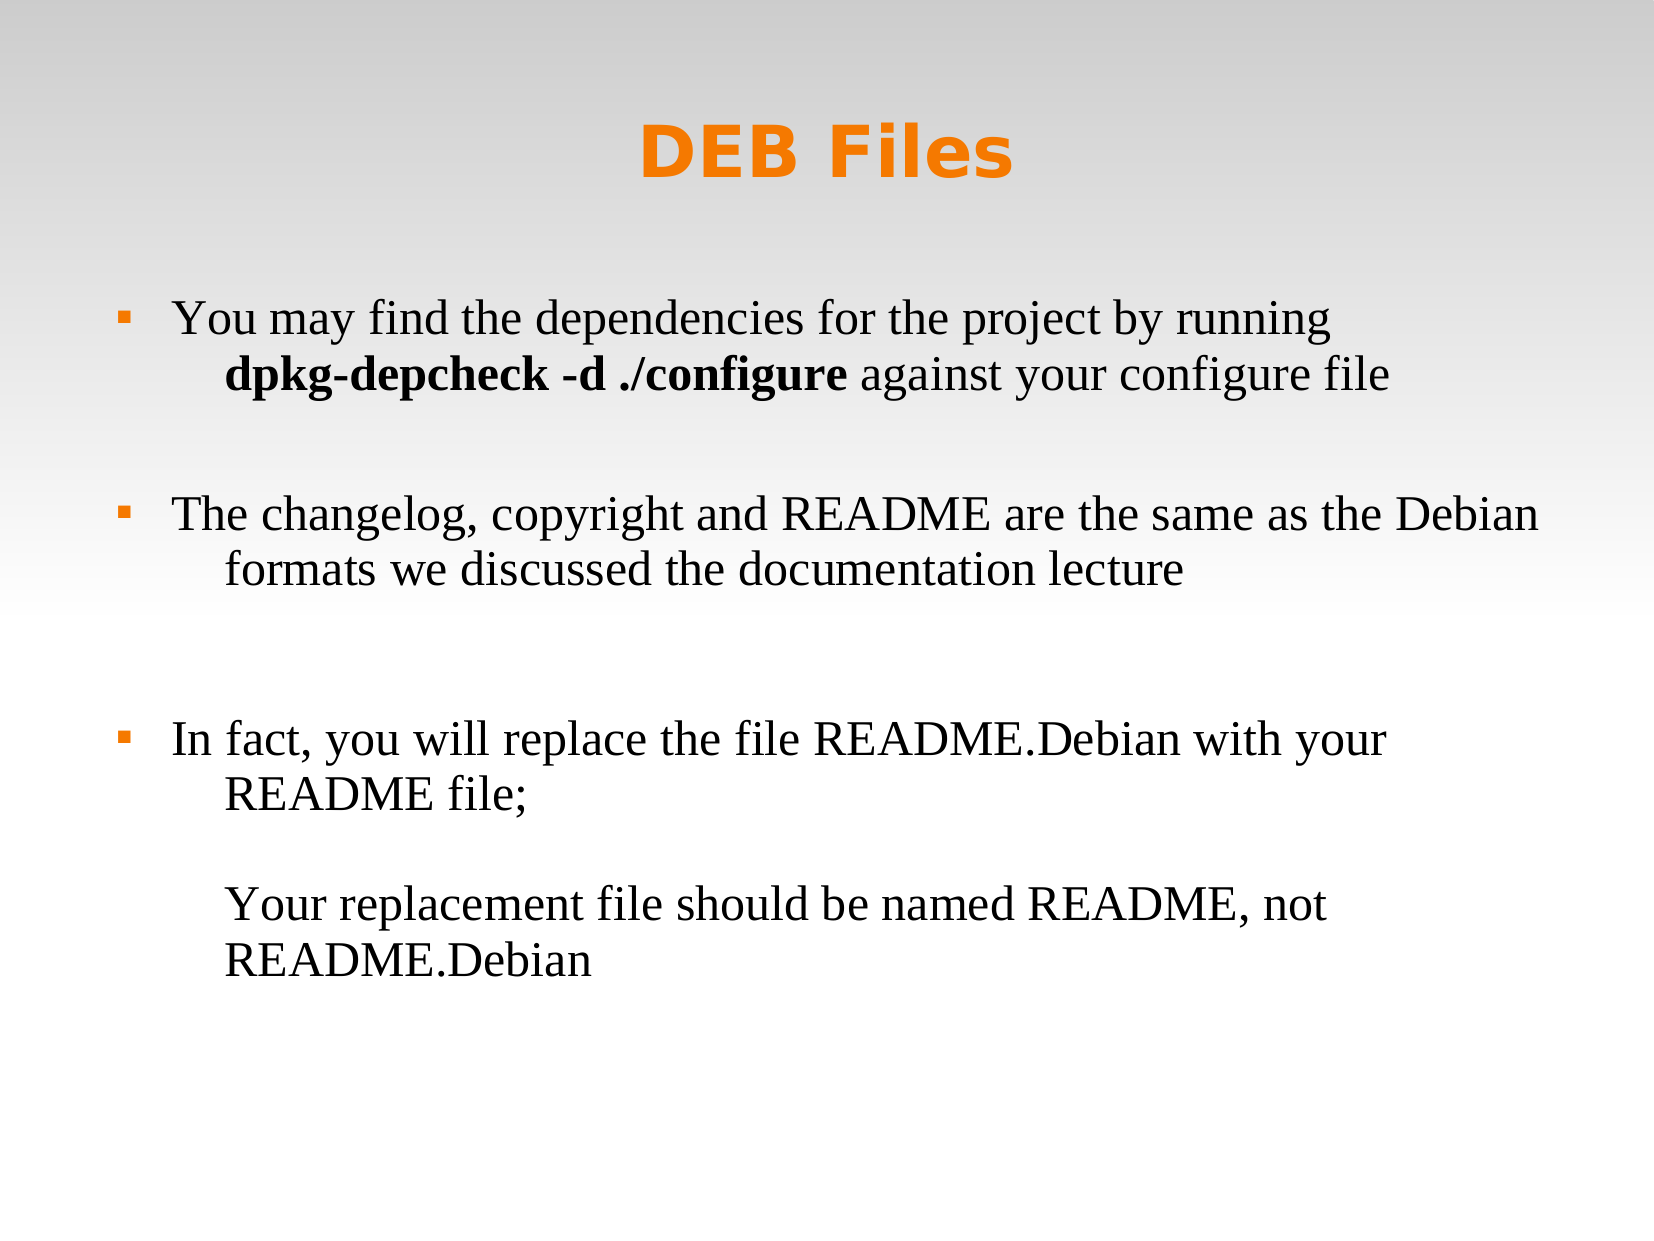

# DEB Files
You may find the dependencies for the project by running
dpkg-depcheck -d ./configure against your configure file
The changelog, copyright and README are the same as the Debian formats we discussed the documentation lecture
In fact, you will replace the file README.Debian with your README file;
Your replacement file should be named README, not README.Debian